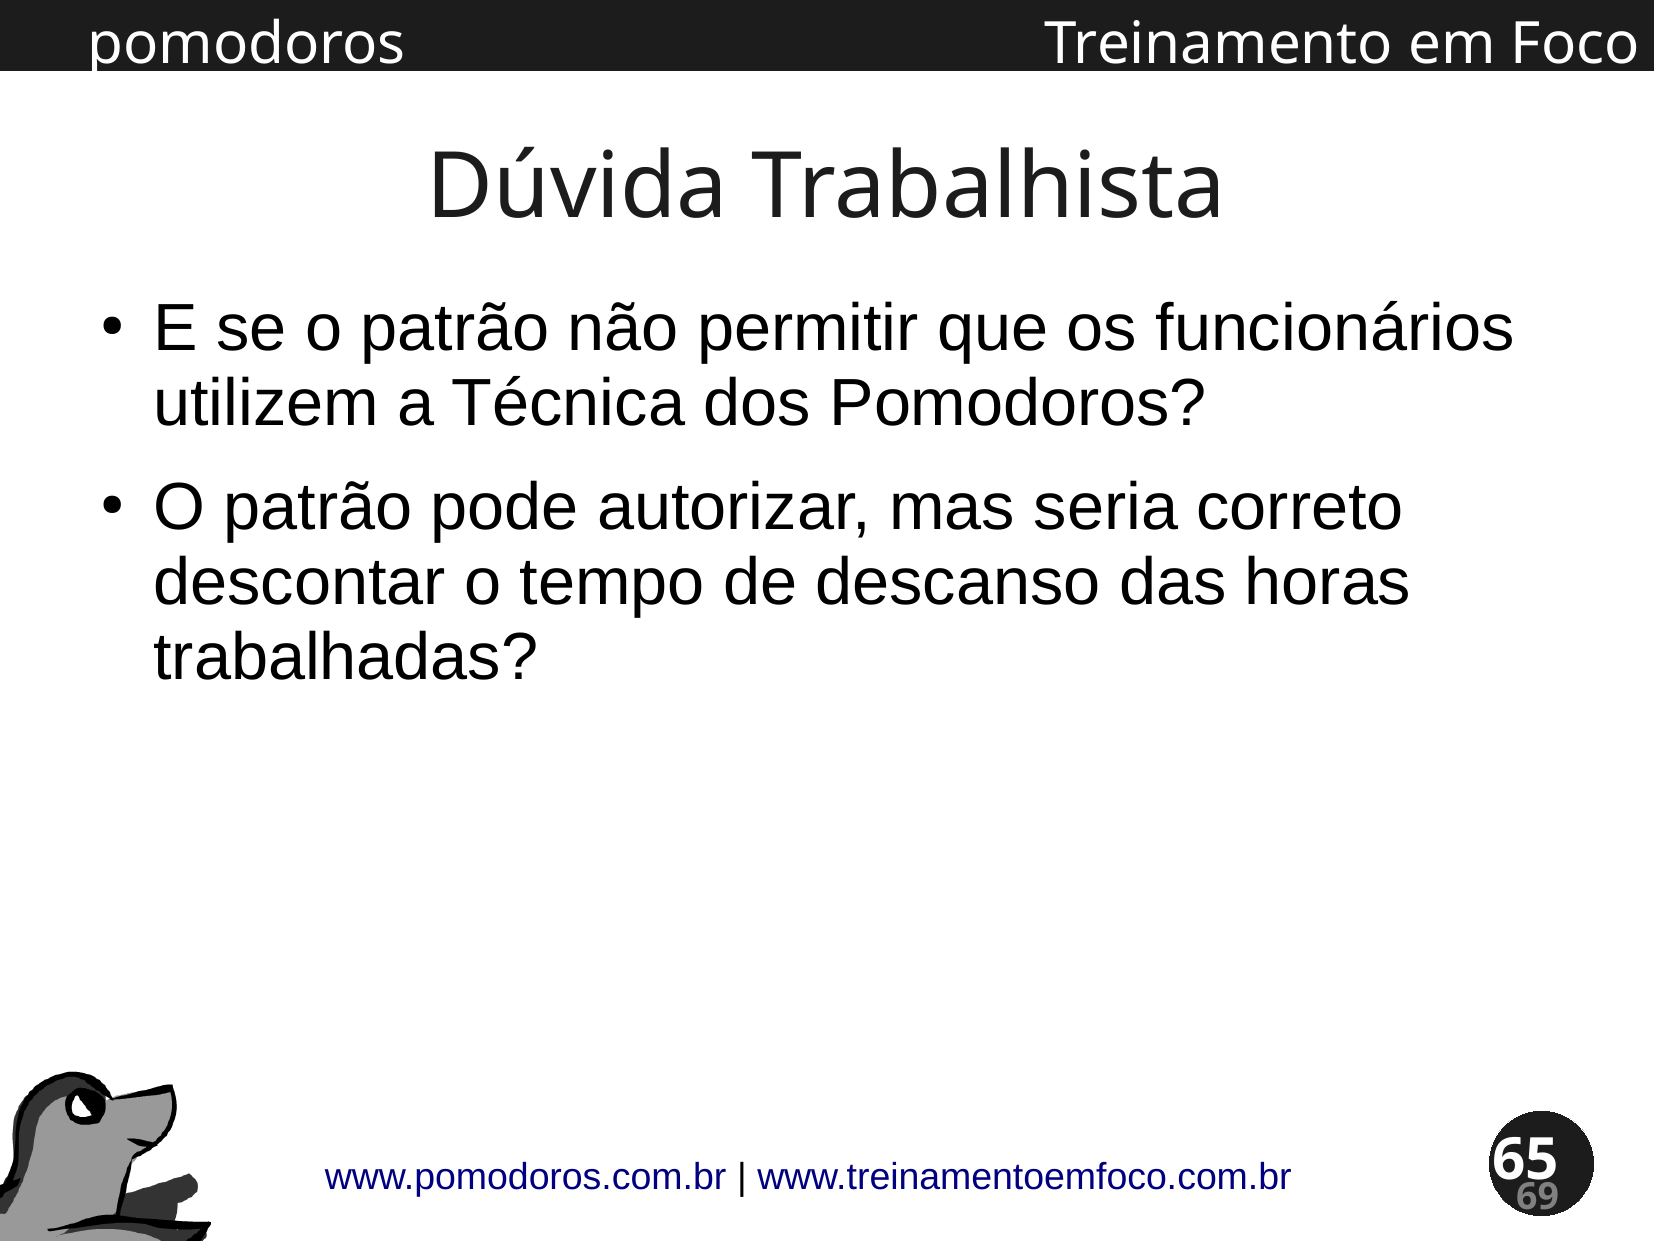

# Dúvida Trabalhista
E se o patrão não permitir que os funcionários utilizem a Técnica dos Pomodoros?
O patrão pode autorizar, mas seria correto descontar o tempo de descanso das horas trabalhadas?